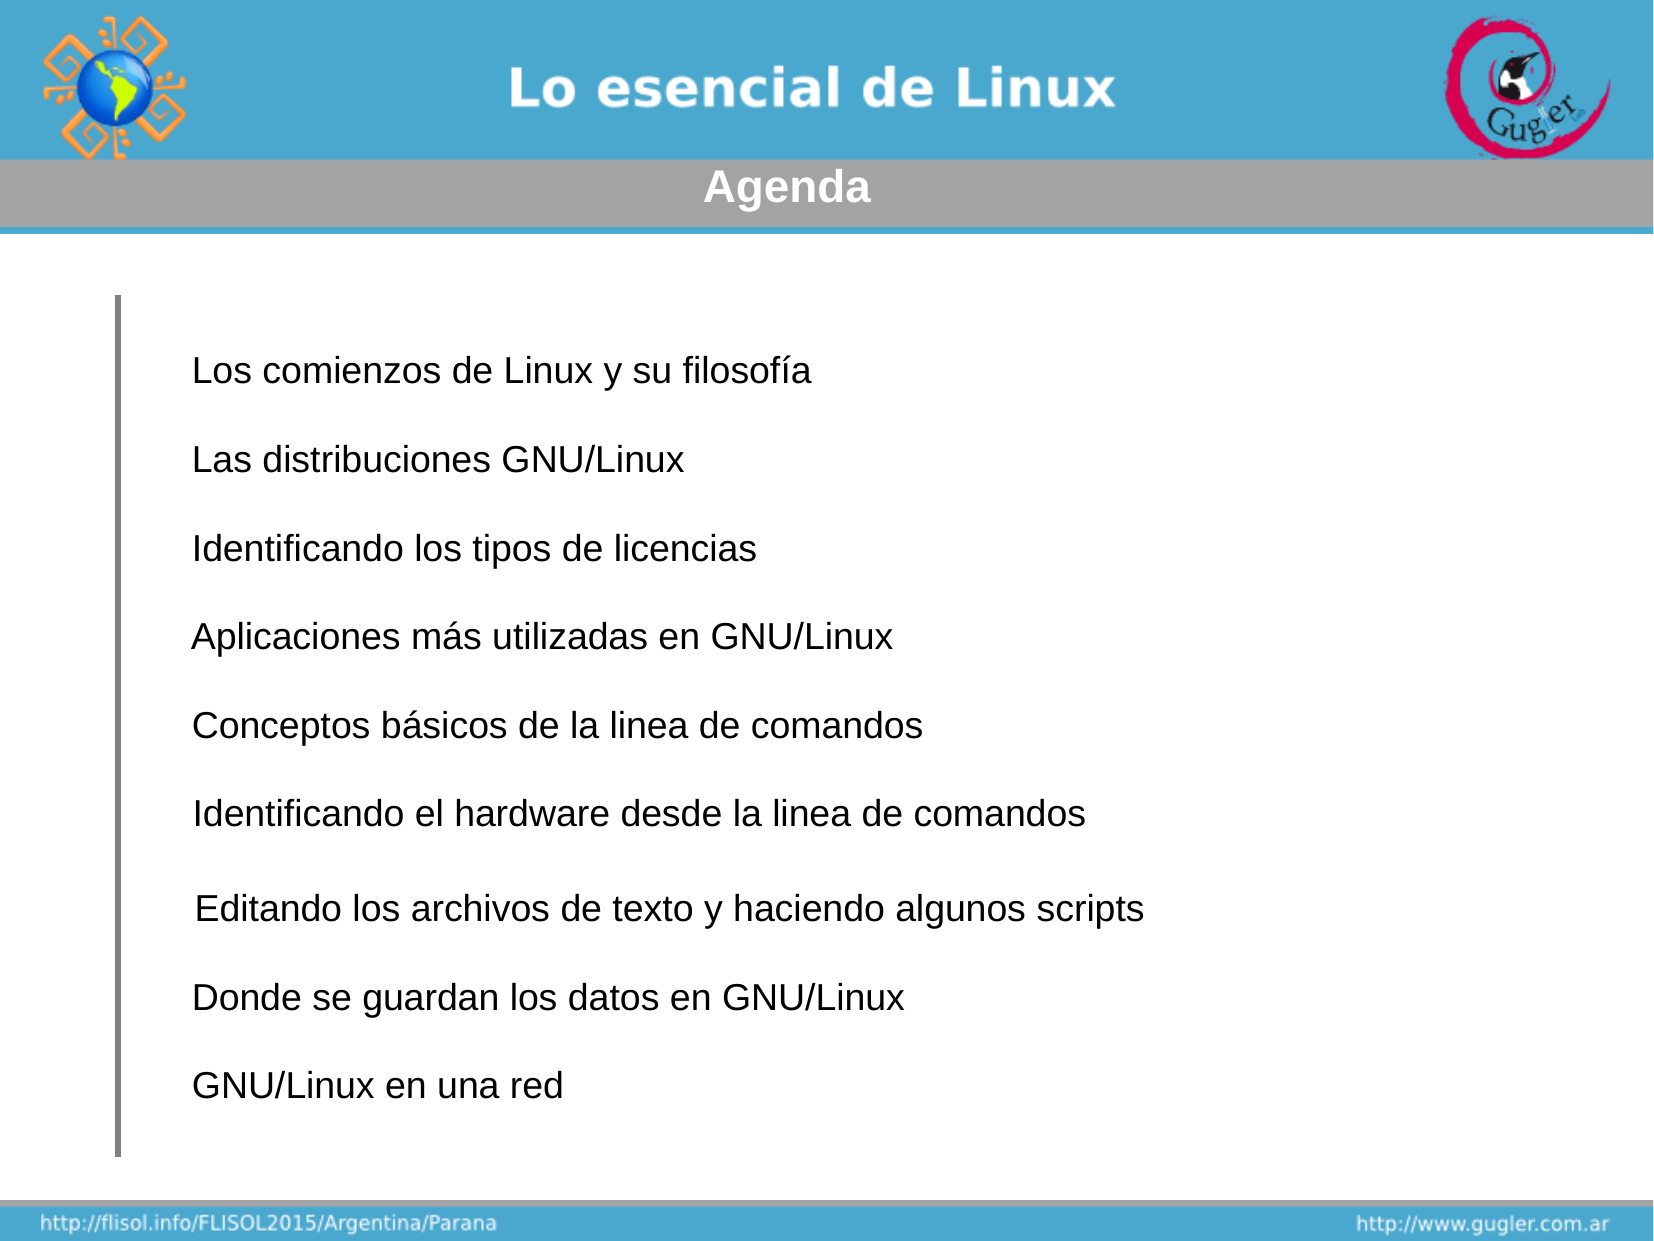

Agenda
Los comienzos de Linux y su filosofía
Las distribuciones GNU/Linux
Identificando los tipos de licencias
Aplicaciones más utilizadas en GNU/Linux
Conceptos básicos de la linea de comandos
Identificando el hardware desde la linea de comandos
Editando los archivos de texto y haciendo algunos scripts
Donde se guardan los datos en GNU/Linux
GNU/Linux en una red